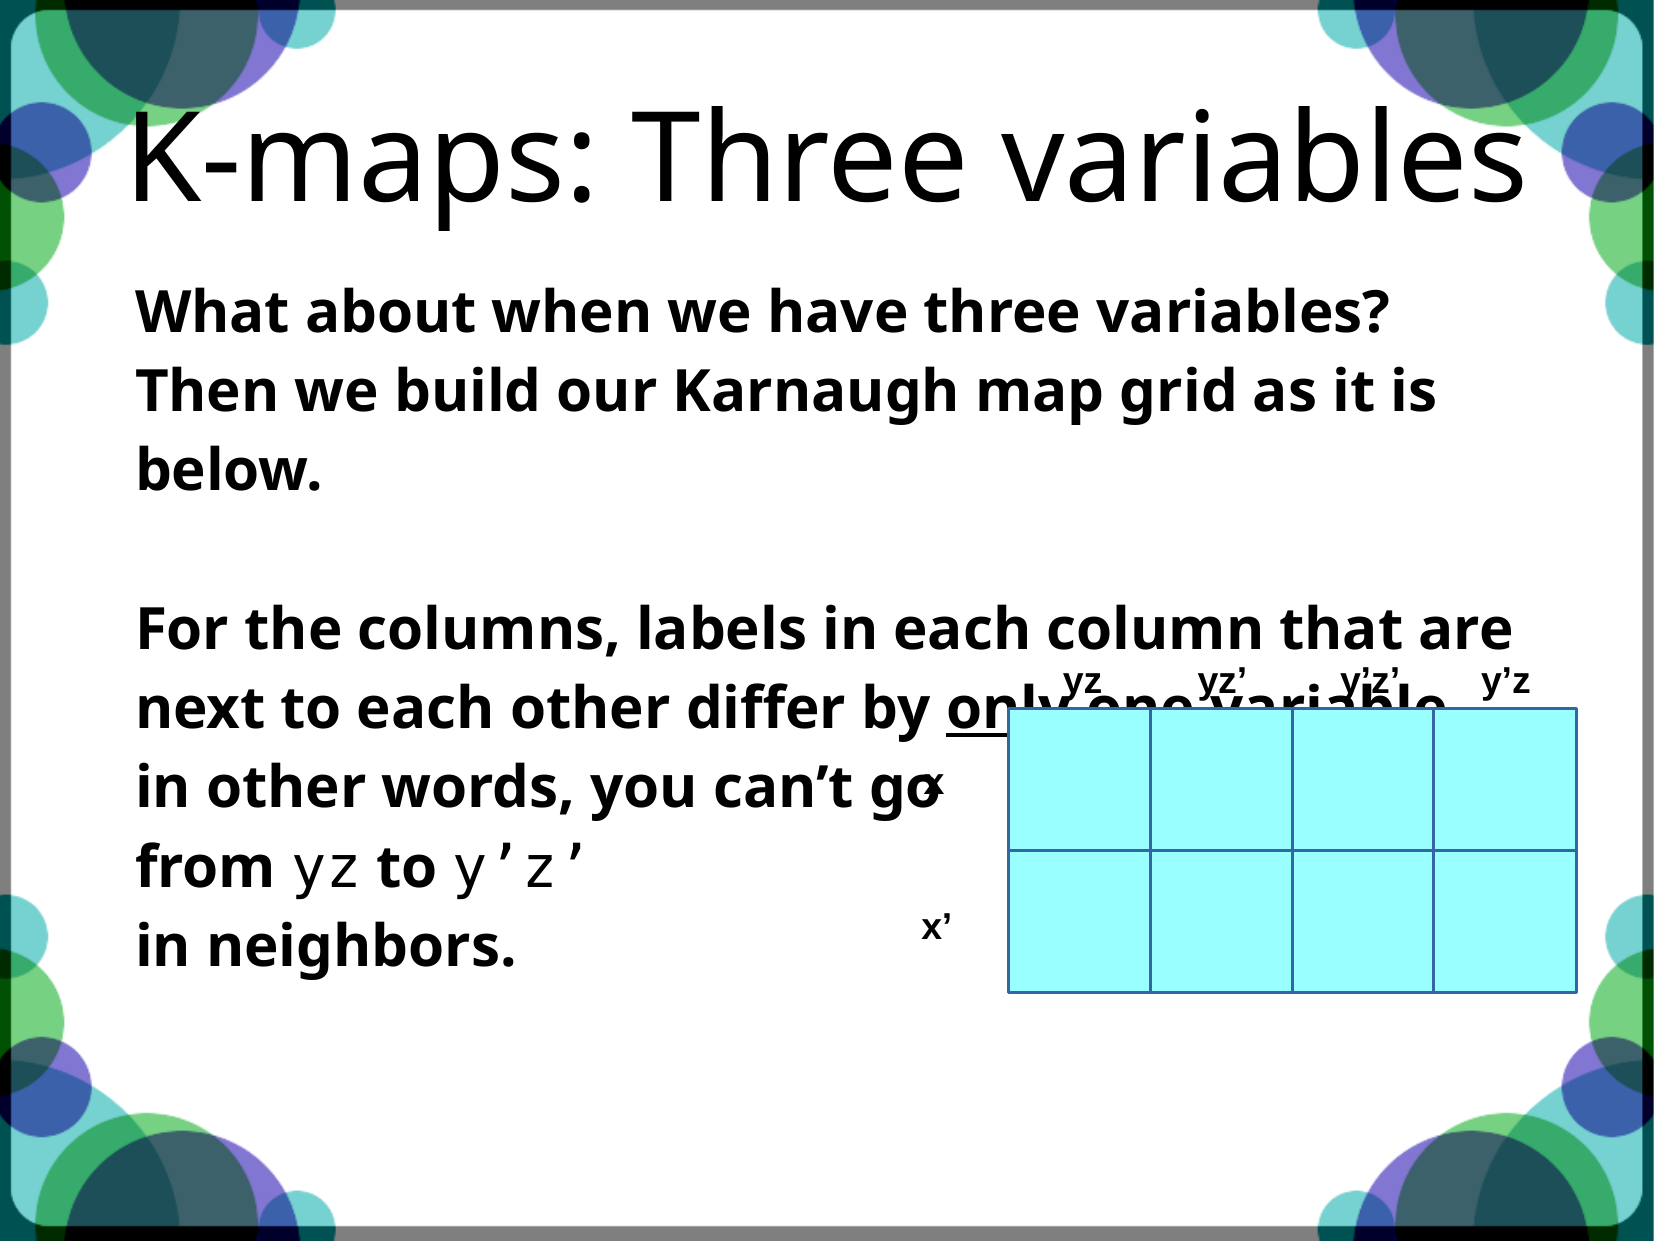

# K-maps: Three variables
What about when we have three variables? Then we build our Karnaugh map grid as it is below.
For the columns, labels in each column that are next to each other differ by only one variable – in other words, you can’t go
from yz to y’z’
in neighbors.
yz
yz’
y’z’
y’z
x
x’